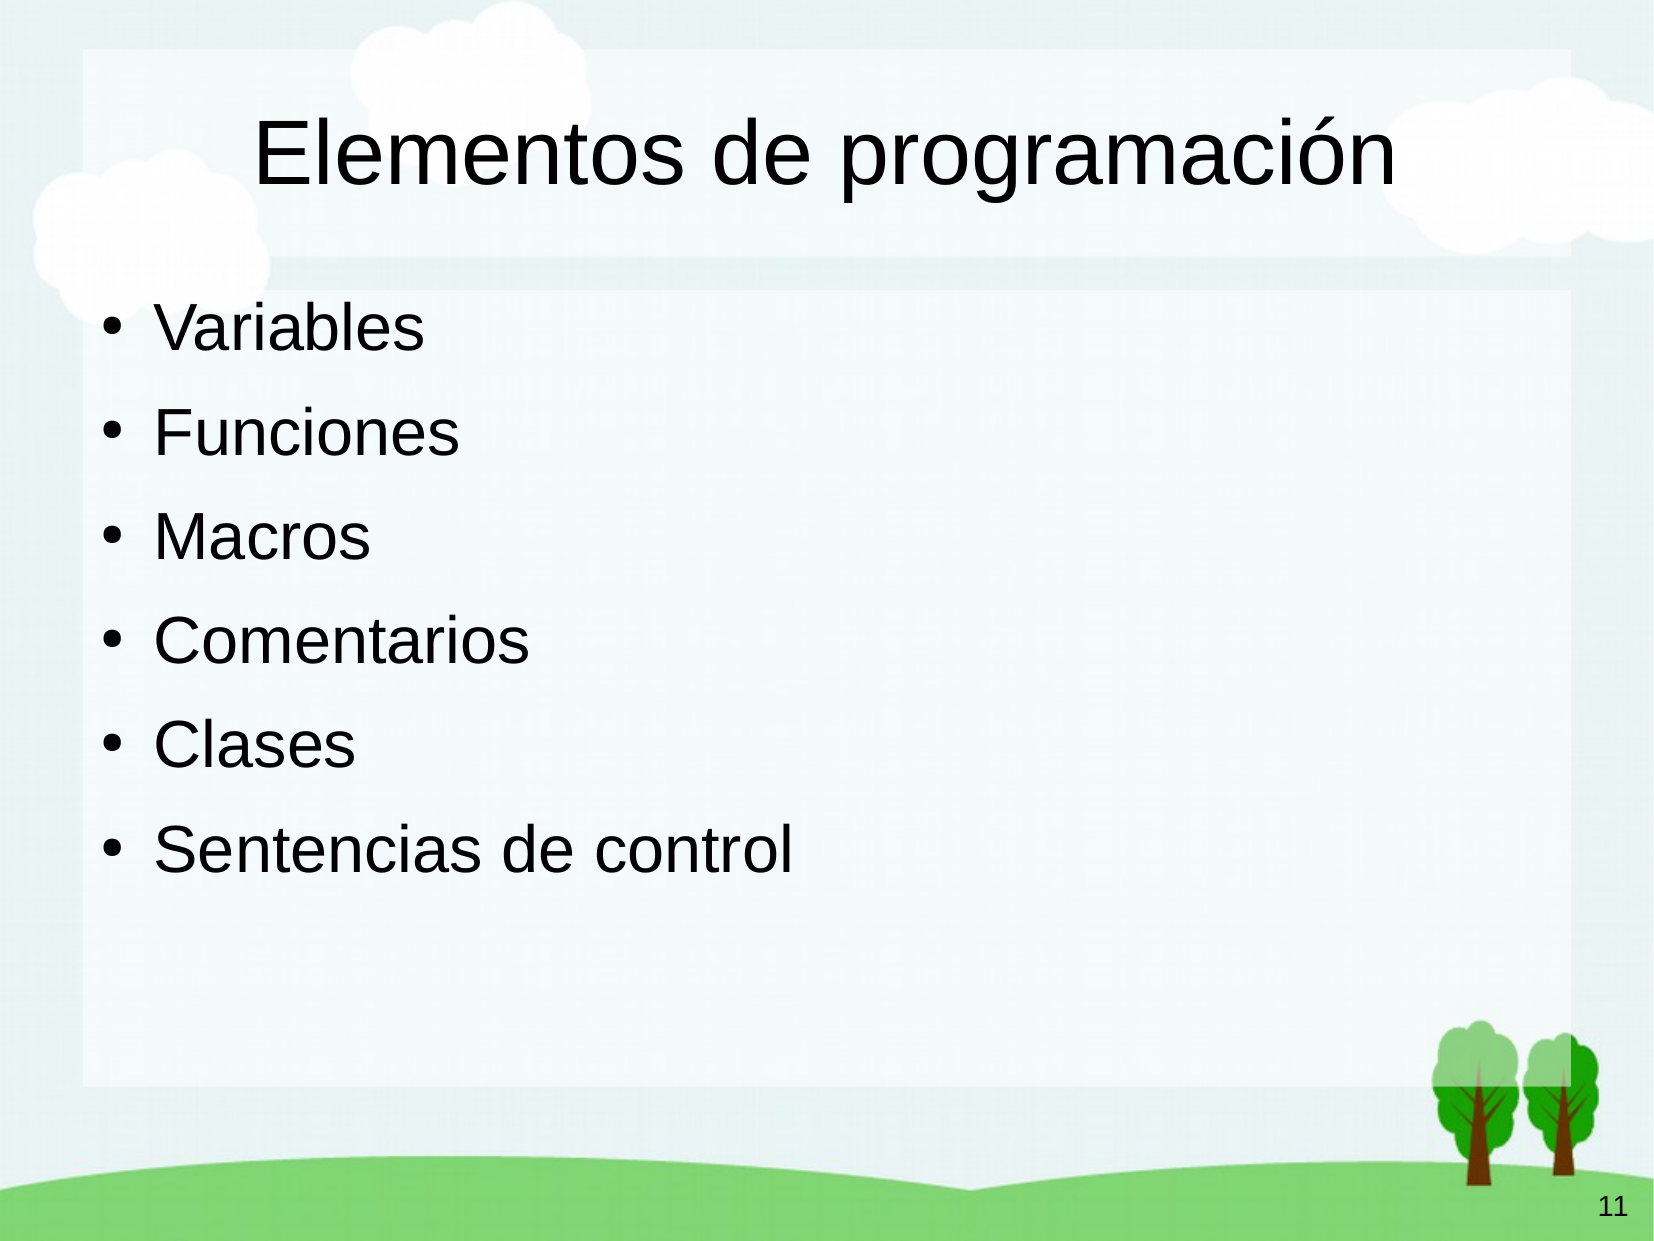

# Elementos de programación
Variables
Funciones
Macros
Comentarios
Clases
Sentencias de control
11